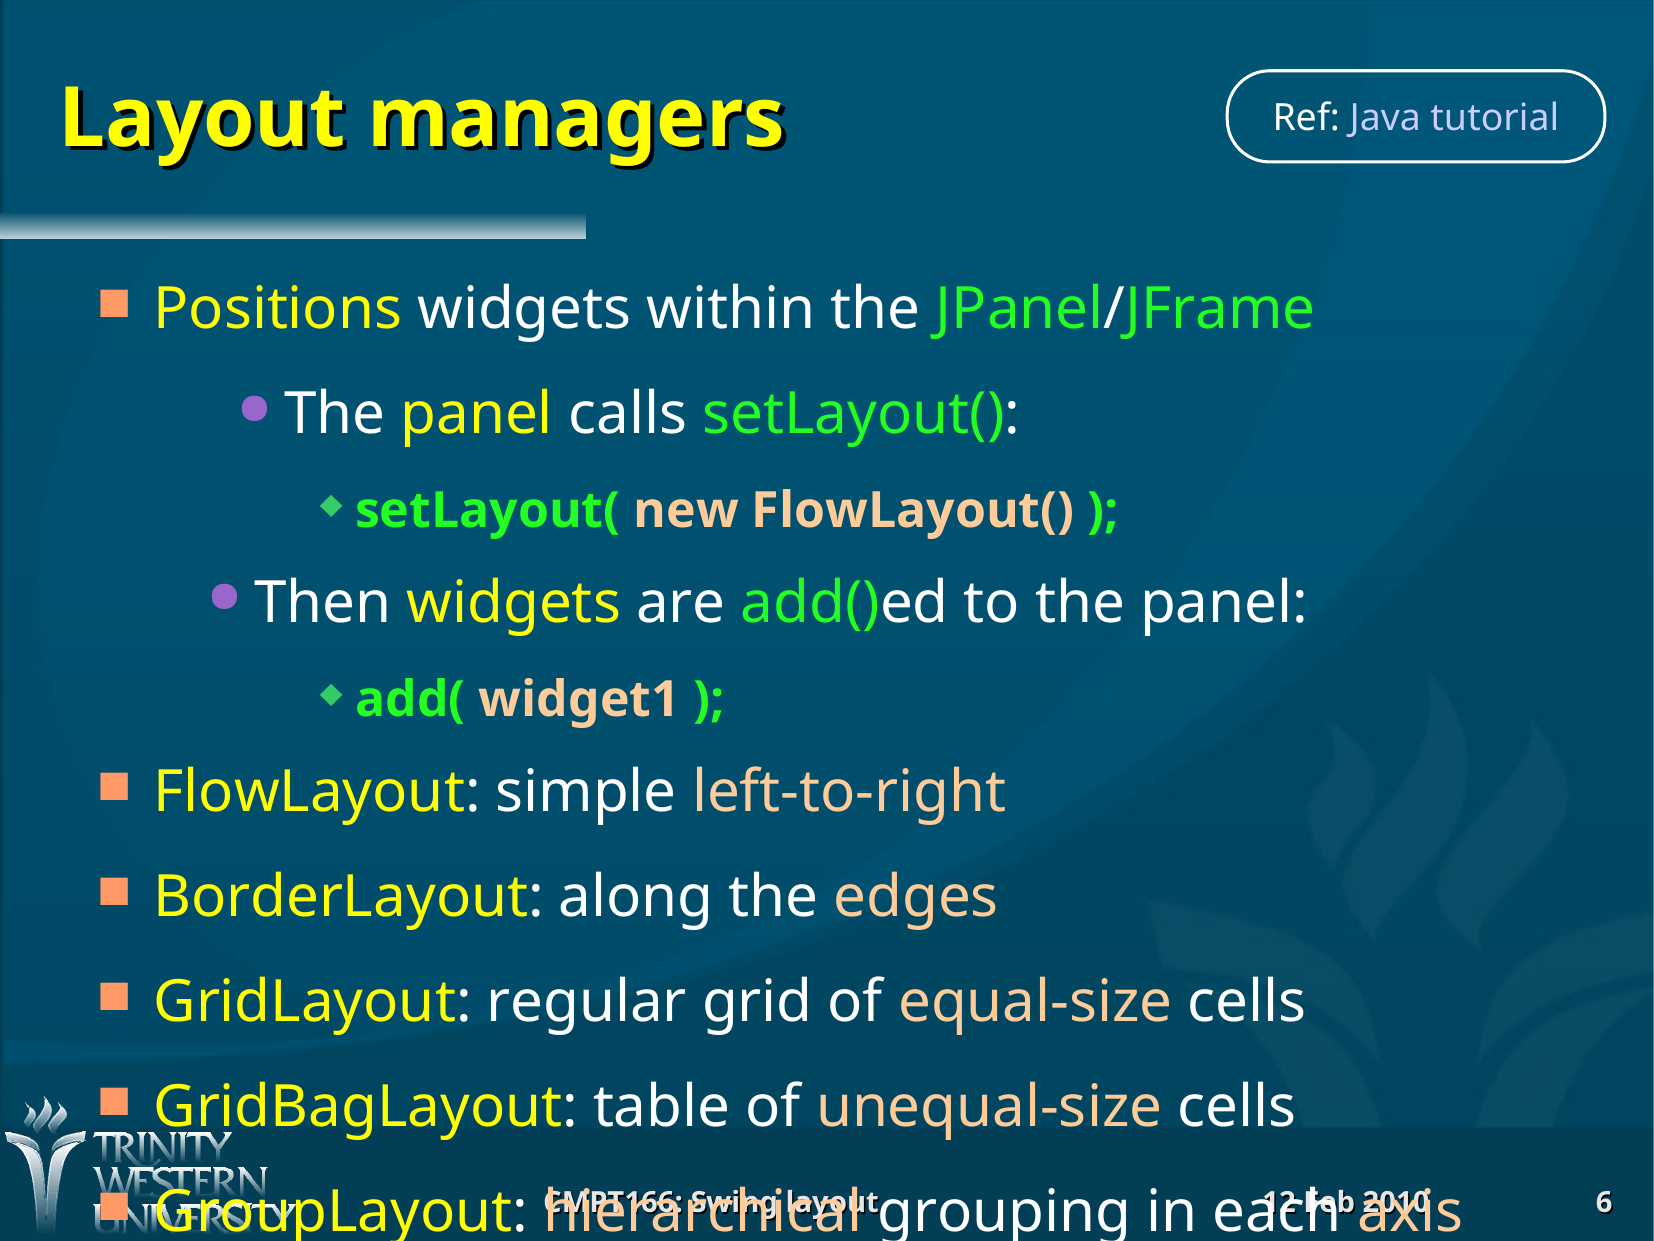

# Layout managers
Ref: Java tutorial
Positions widgets within the JPanel/JFrame
The panel calls setLayout():
setLayout( new FlowLayout() );
Then widgets are add()ed to the panel:
add( widget1 );
FlowLayout: simple left-to-right
BorderLayout: along the edges
GridLayout: regular grid of equal-size cells
GridBagLayout: table of unequal-size cells
GroupLayout: hierarchical grouping in each axis
CMPT166: Swing layout
12 Feb 2010
6